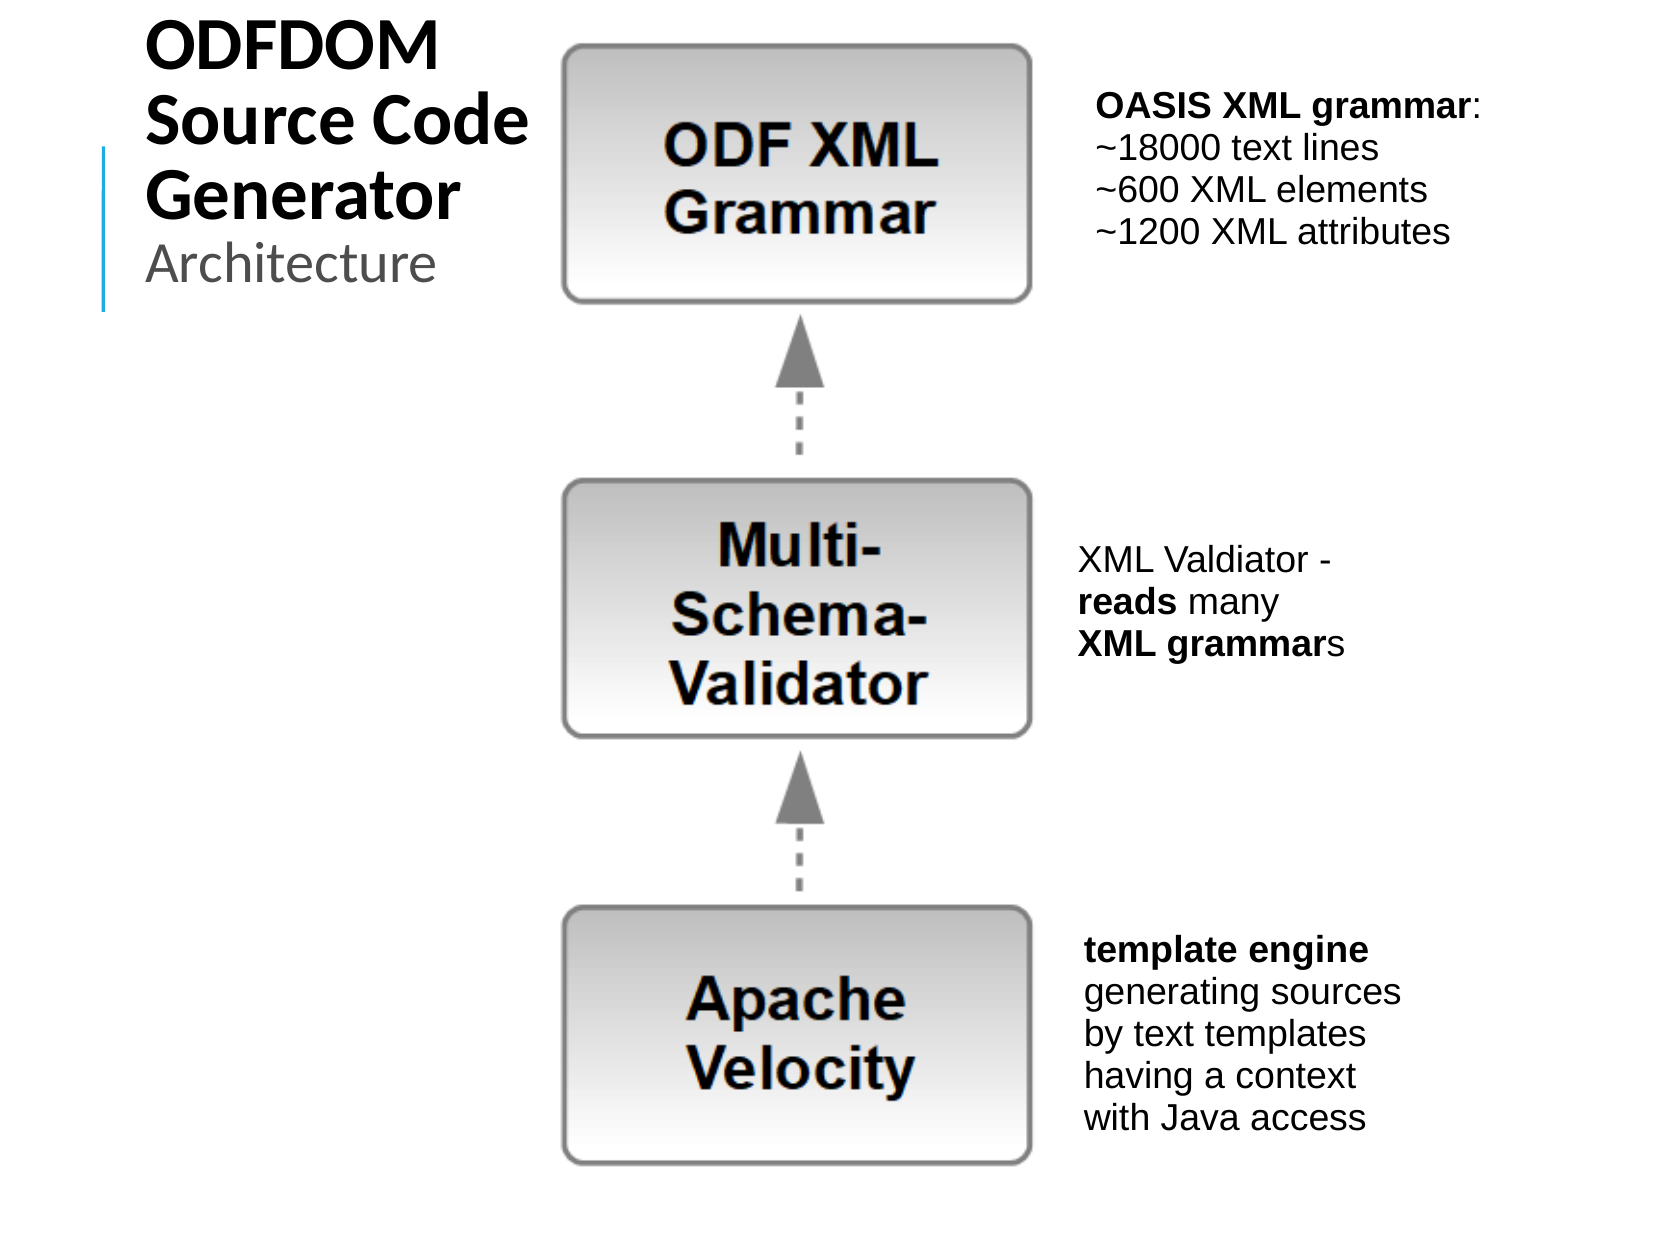

# ODFDOM Source Code Generator Architecture
OASIS XML grammar: ~18000 text lines
~600 XML elements
~1200 XML attributes
XML Valdiator -
reads many
XML grammars
template engine generating sources
by text templates having a context with Java access